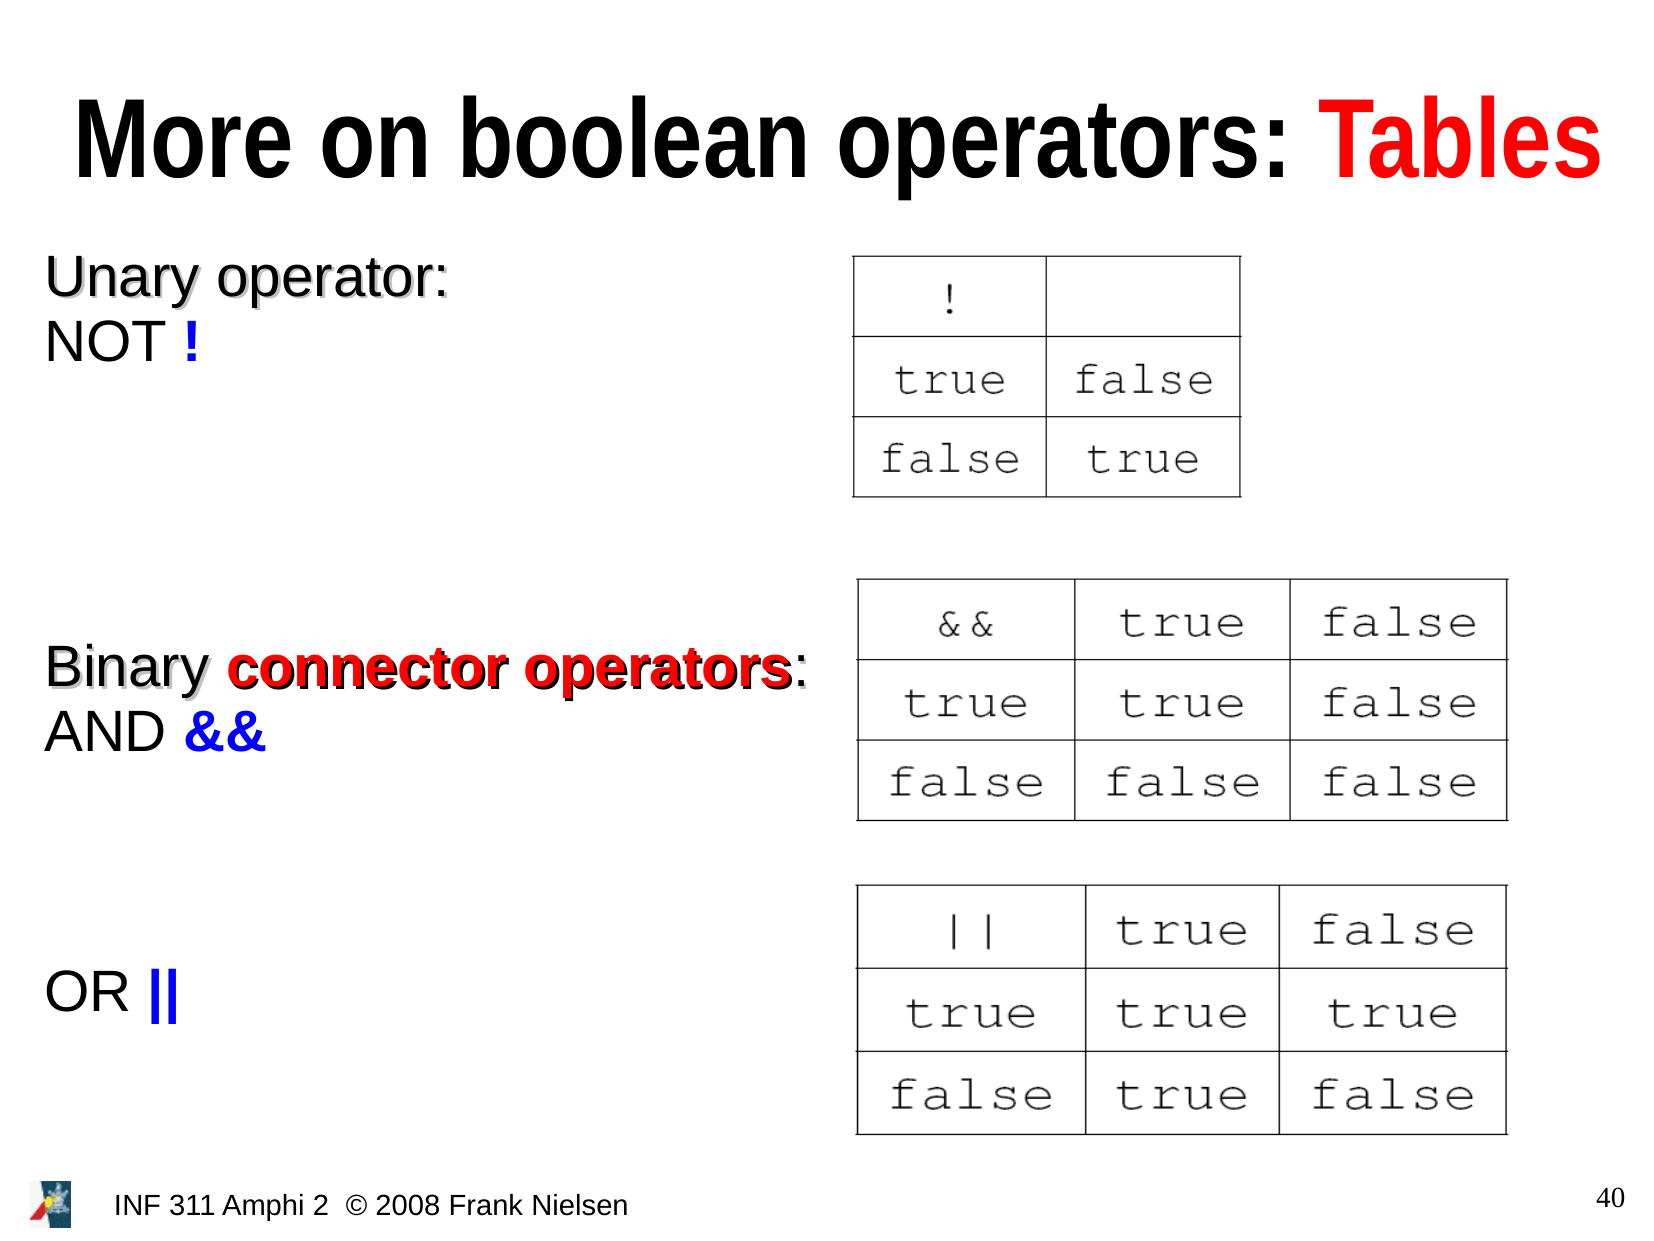

More on boolean operators: Tables
Unary operator:
NOT !
Binary connector operators:
AND &&
OR ||